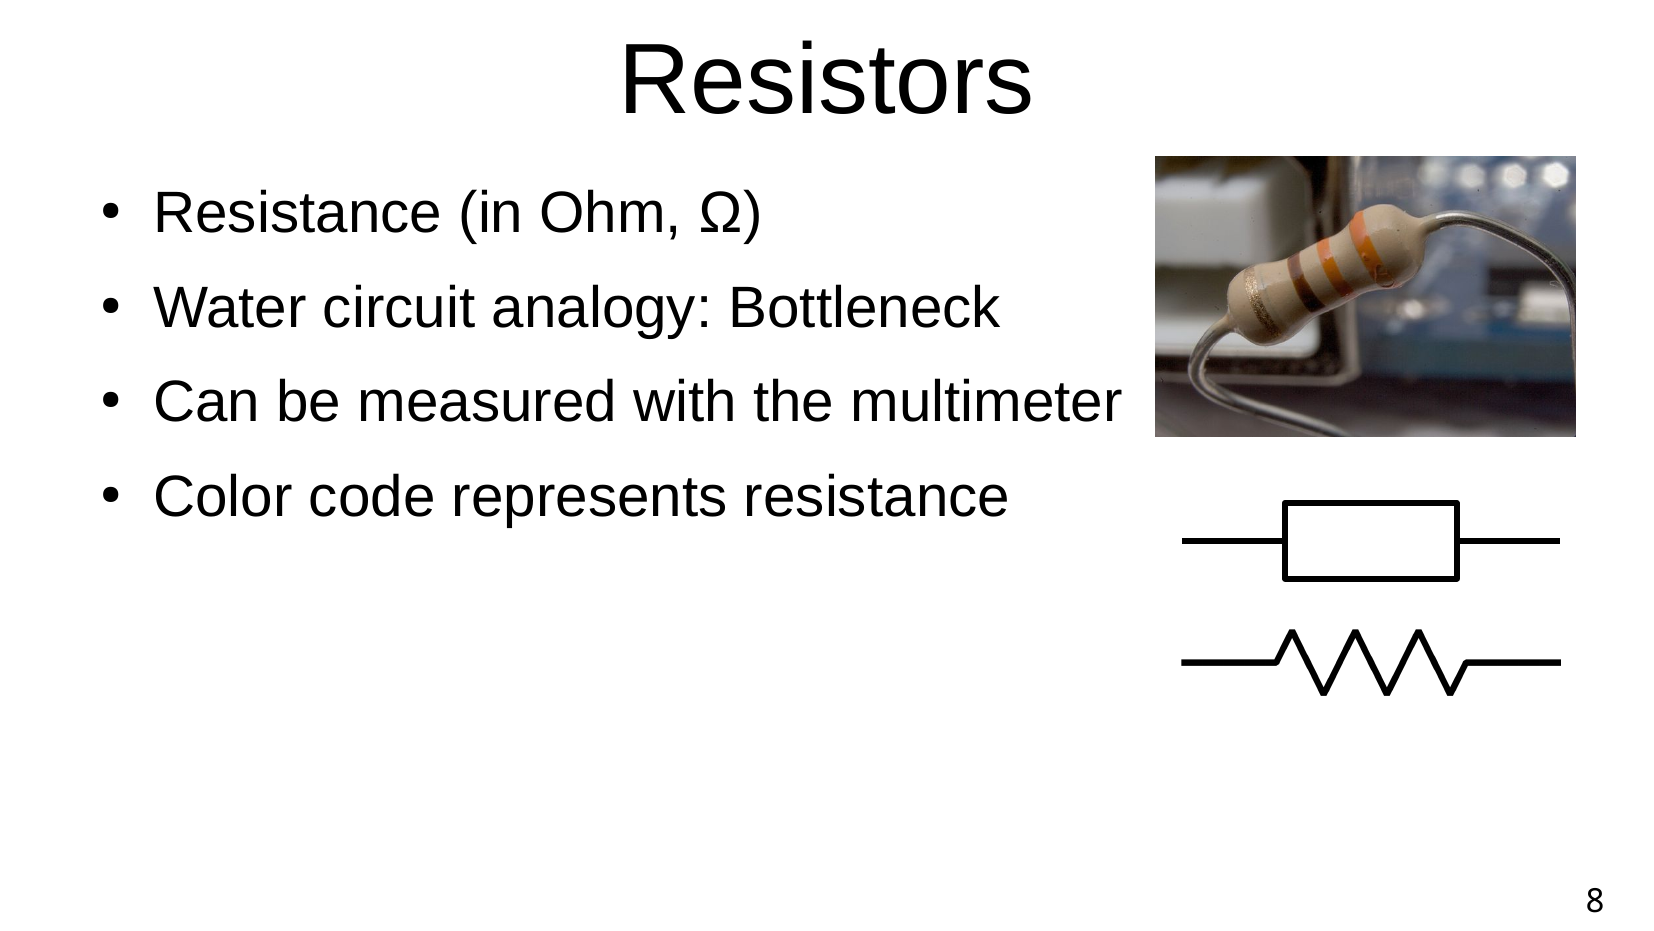

# Resistors
Resistance (in Ohm, Ω)
Water circuit analogy: Bottleneck
Can be measured with the multimeter
Color code represents resistance